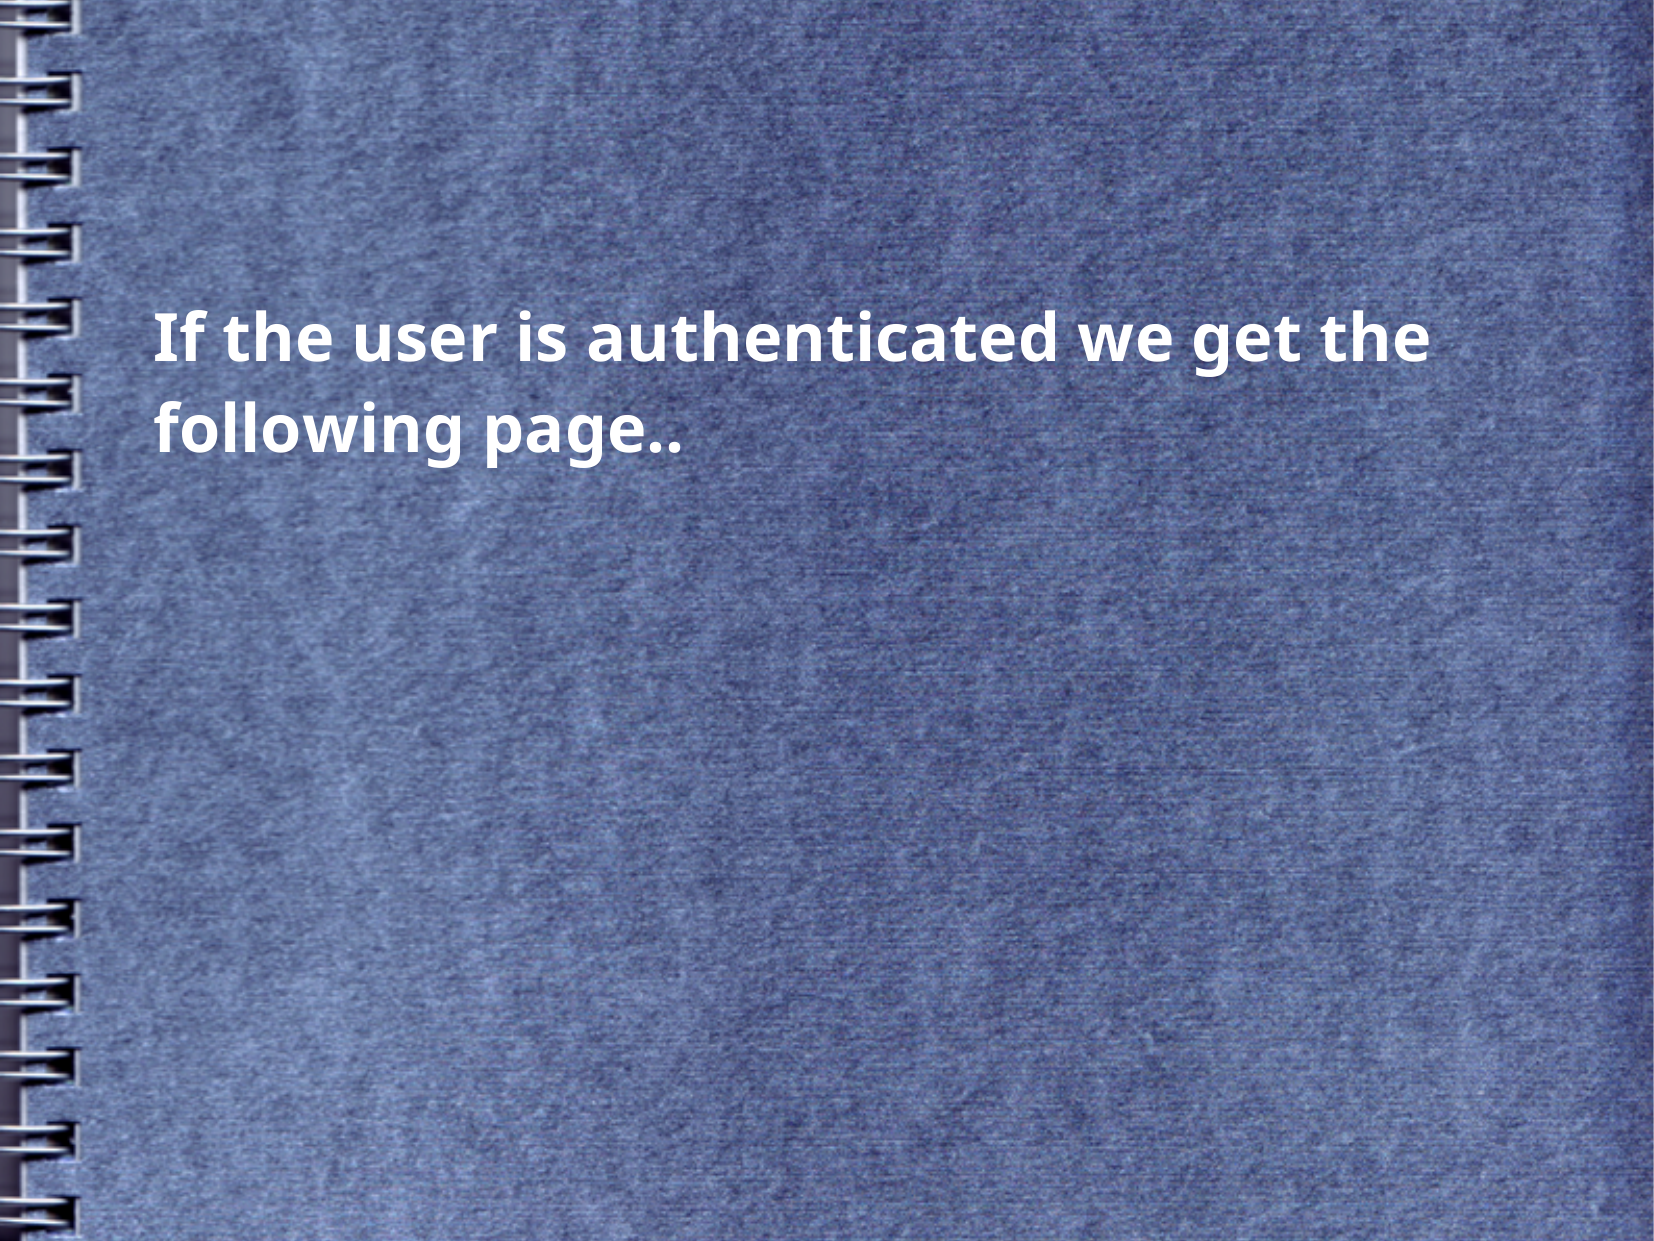

# If the user is authenticated we get the following page..